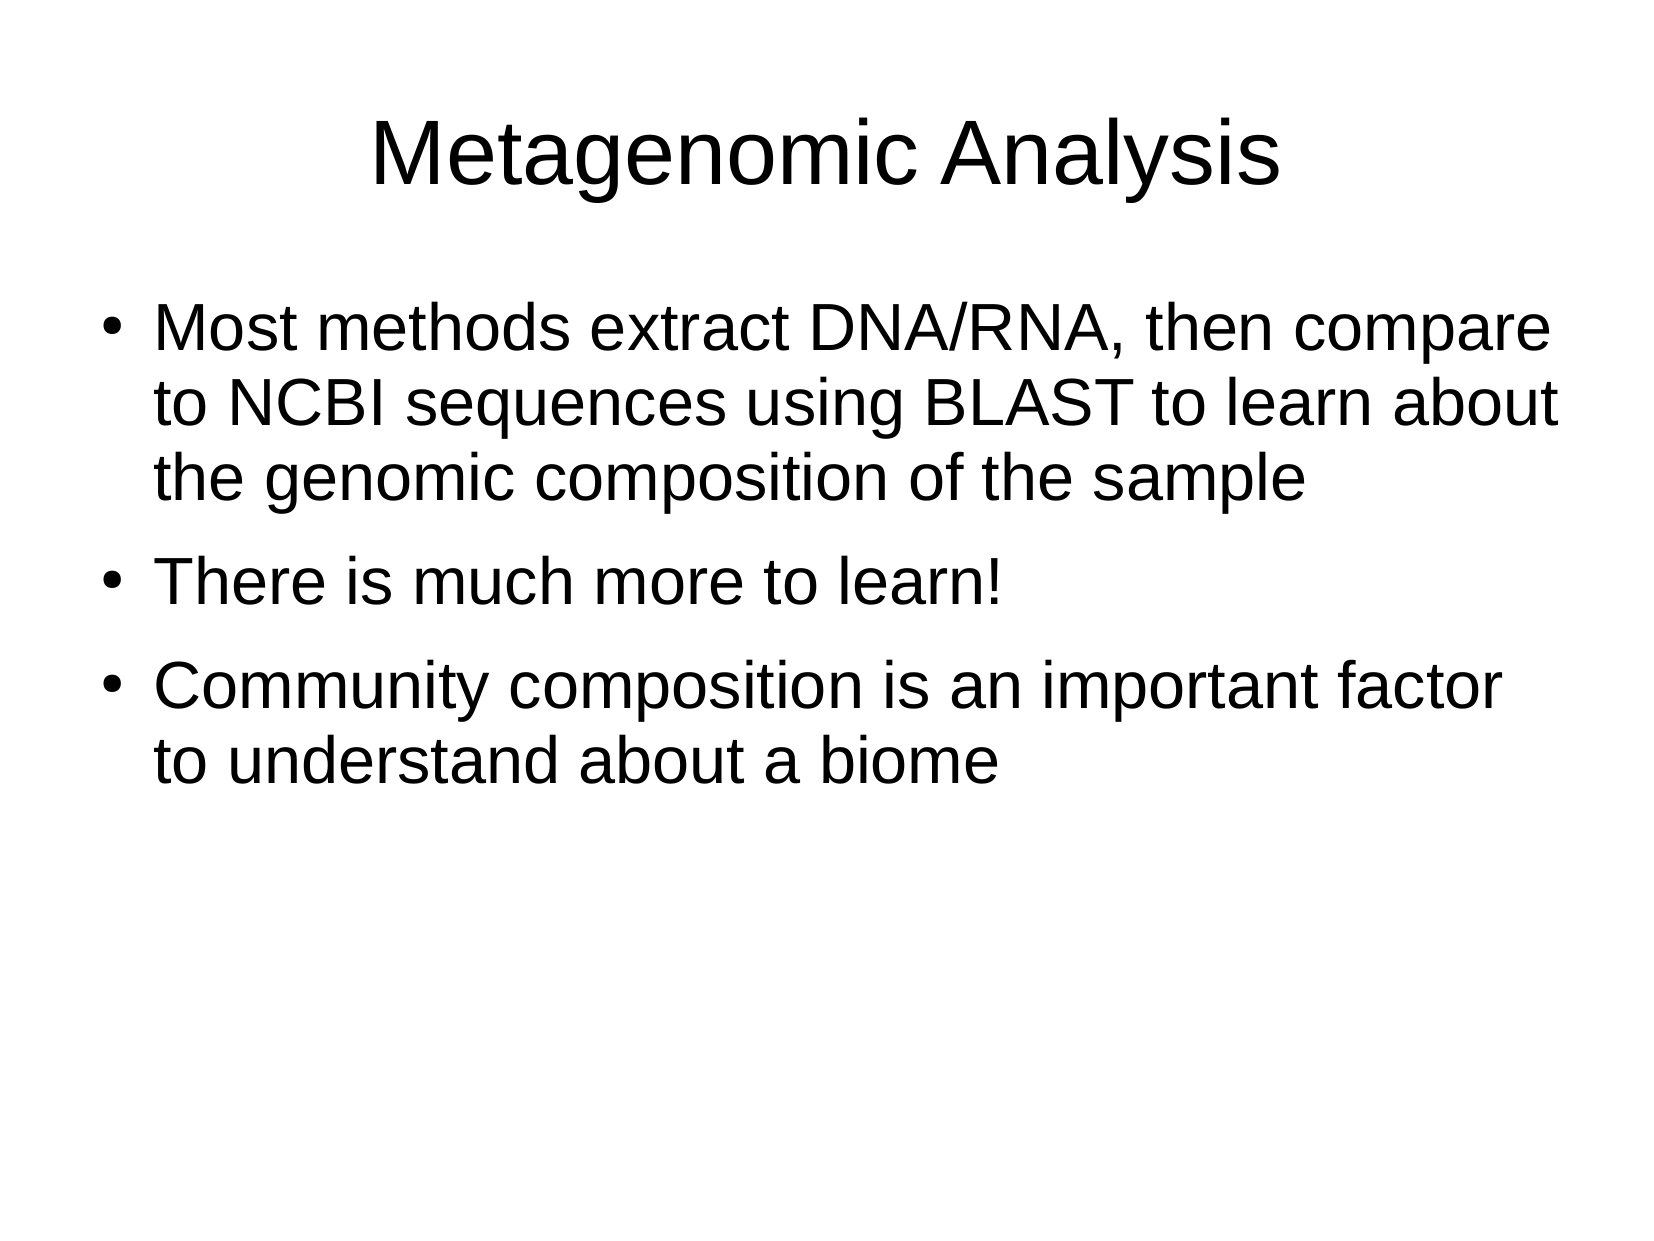

# Metagenomic Analysis
Most methods extract DNA/RNA, then compare to NCBI sequences using BLAST to learn about the genomic composition of the sample
There is much more to learn!
Community composition is an important factor to understand about a biome